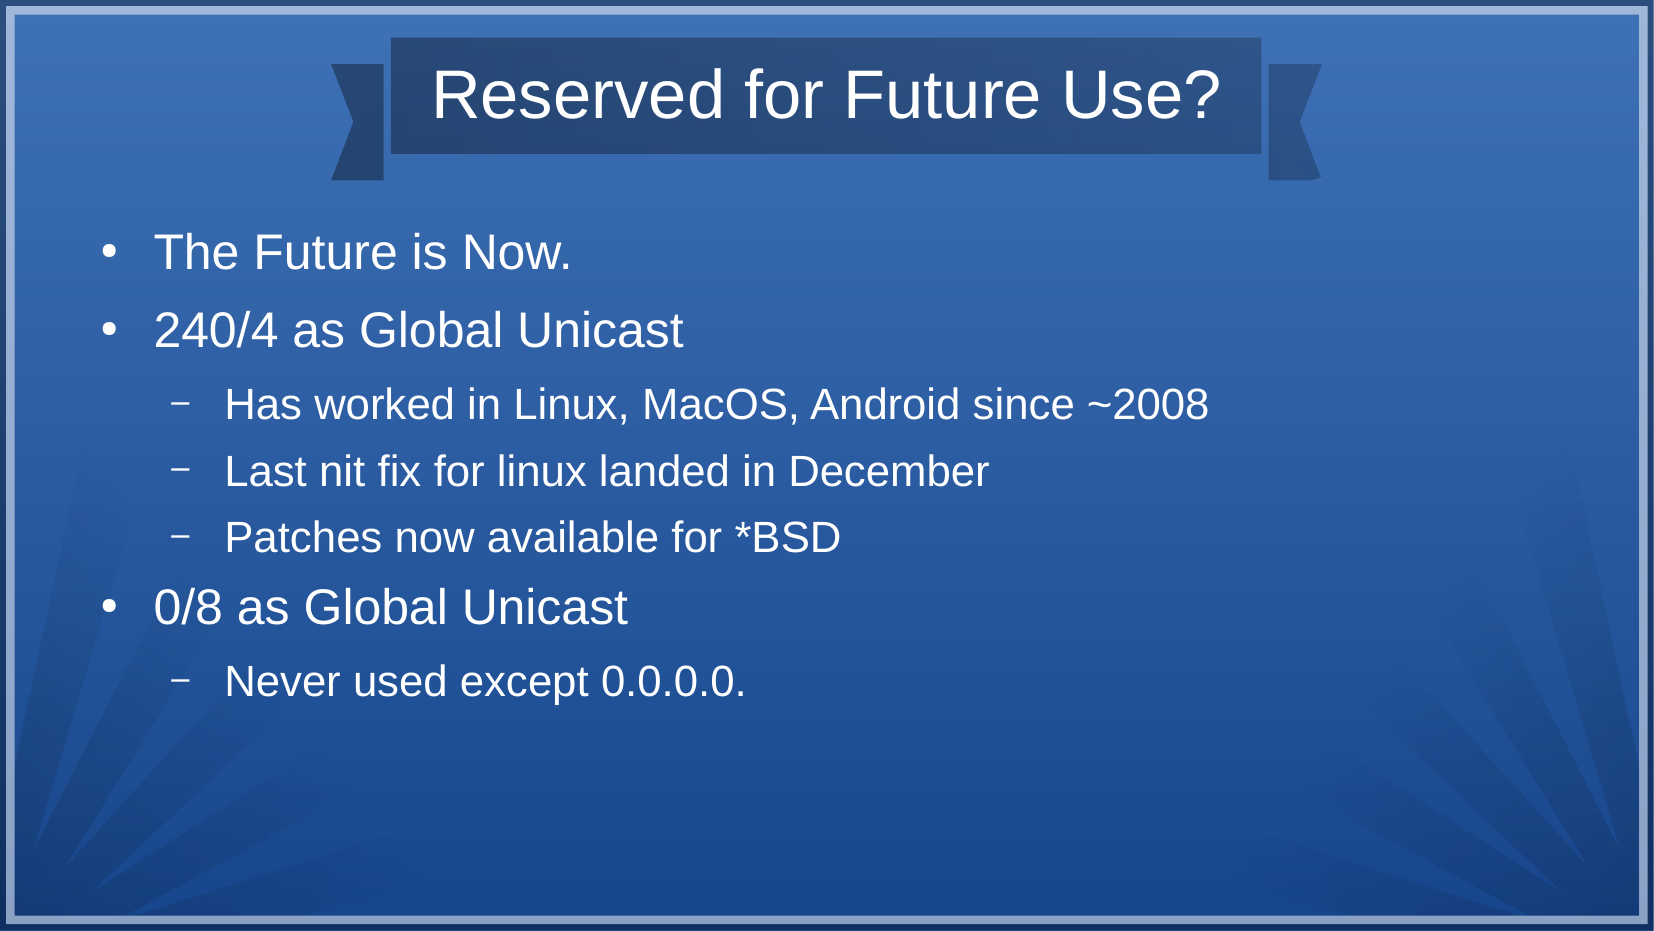

# Reserved for Future Use?
The Future is Now.
240/4 as Global Unicast
Has worked in Linux, MacOS, Android since ~2008
Last nit fix for linux landed in December
Patches now available for *BSD
0/8 as Global Unicast
Never used except 0.0.0.0.